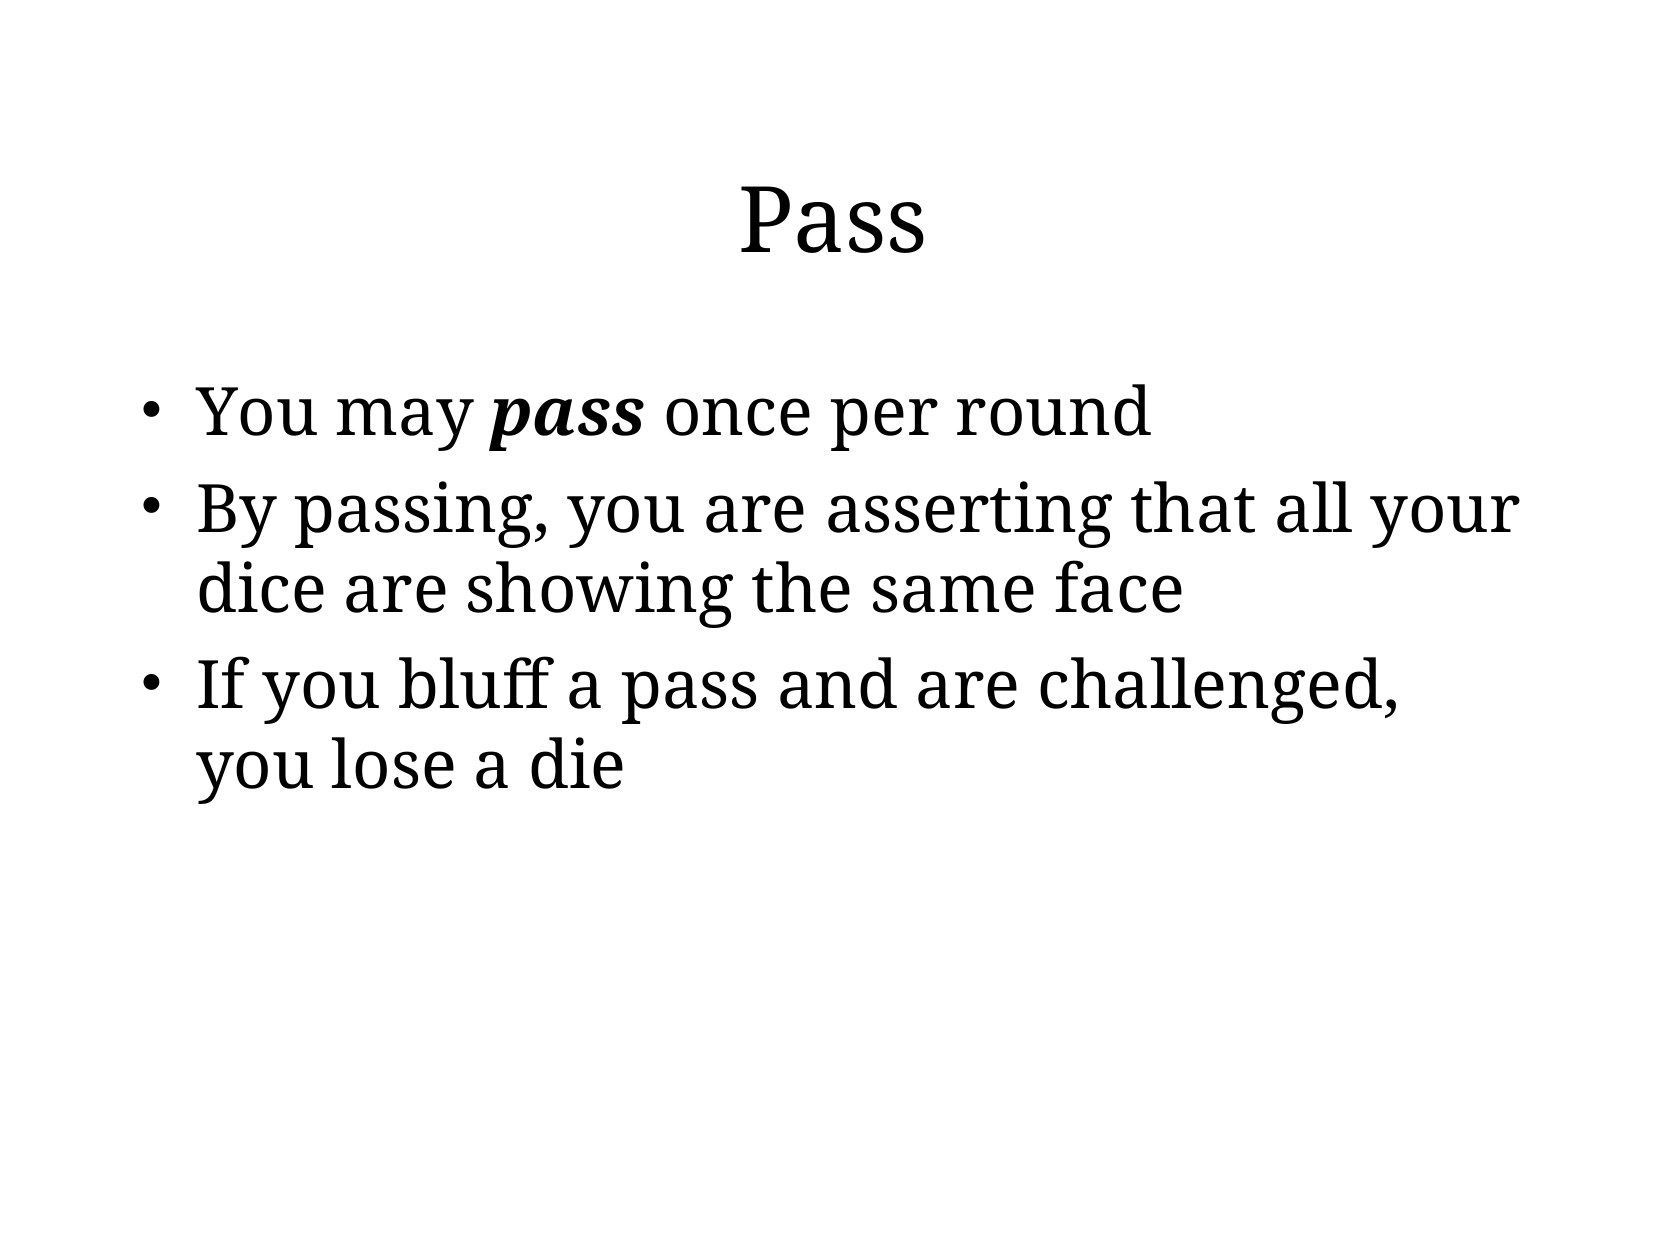

# Pass
You may pass once per round
By passing, you are asserting that all your dice are showing the same face
If you bluff a pass and are challenged, you lose a die